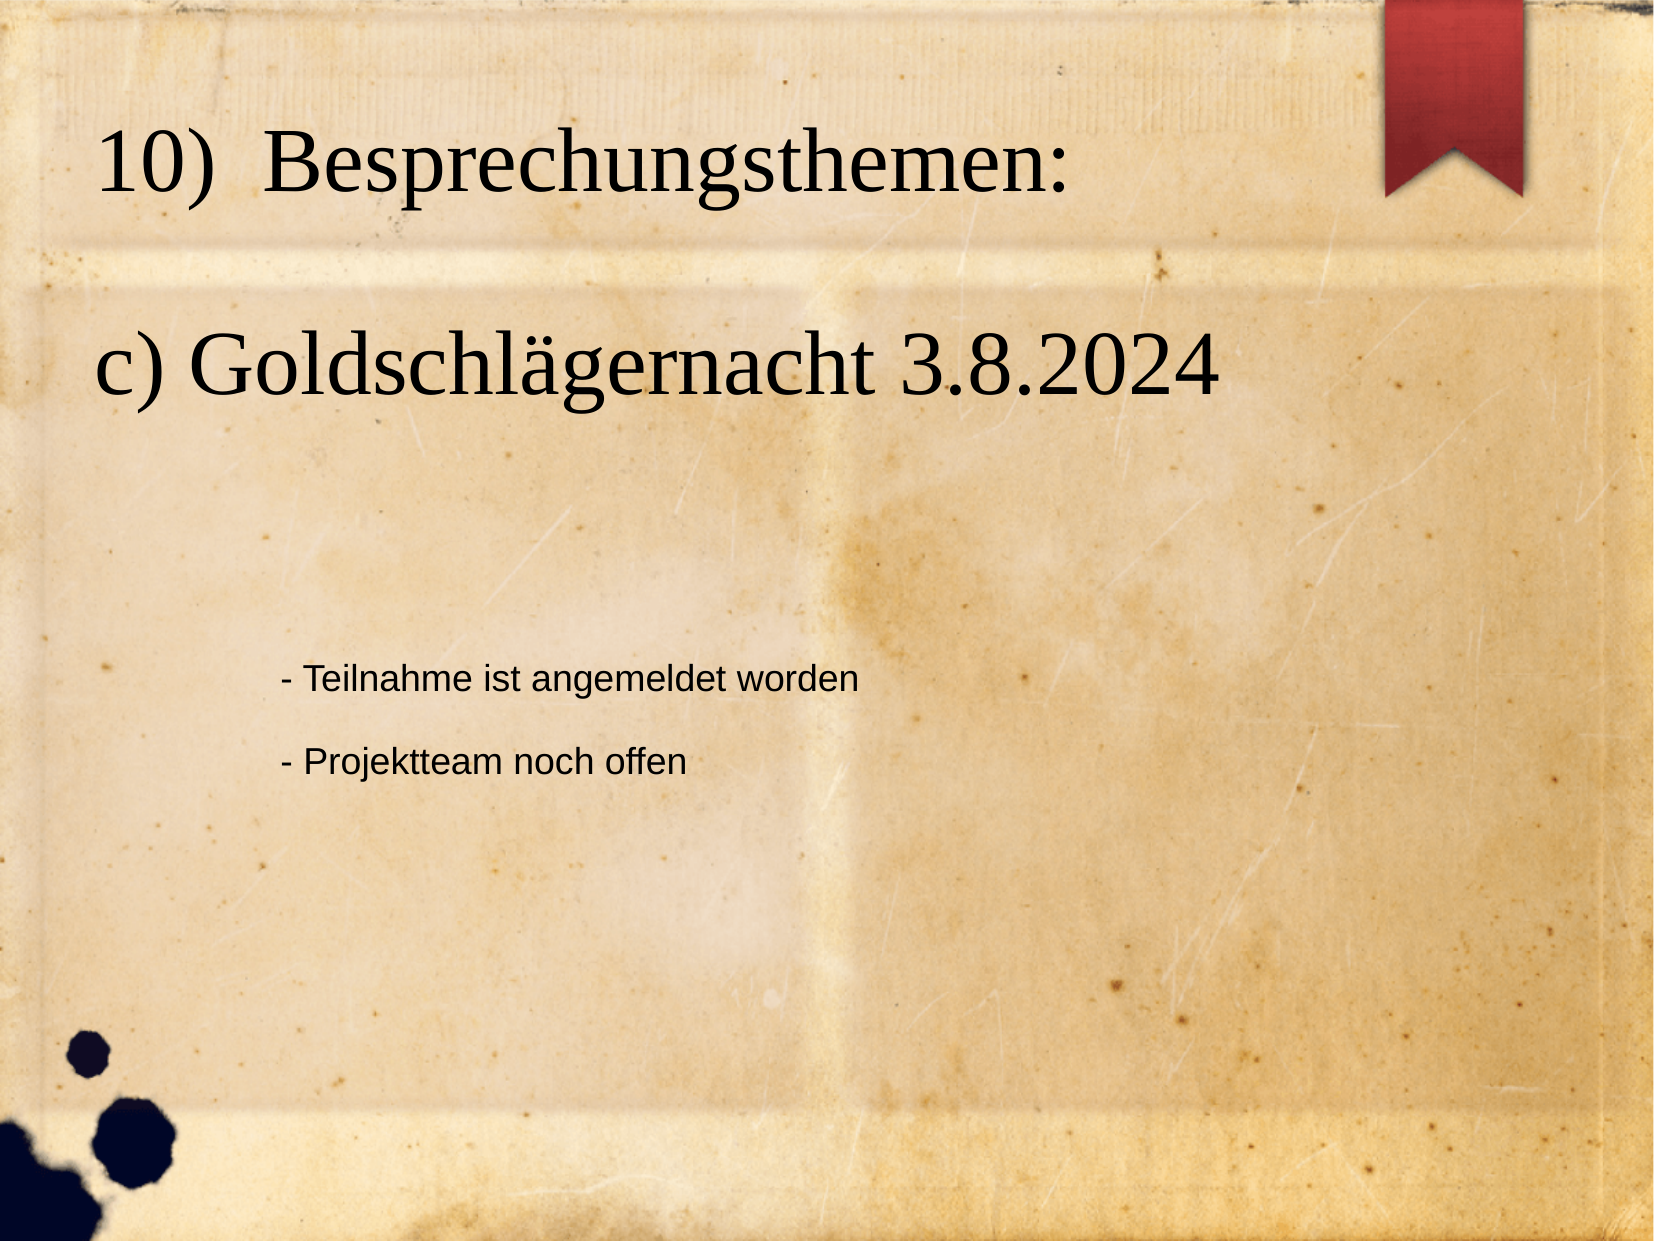

# 10) Besprechungsthemen: c) Goldschlägernacht 3.8.2024
- Teilnahme ist angemeldet worden
- Projektteam noch offen